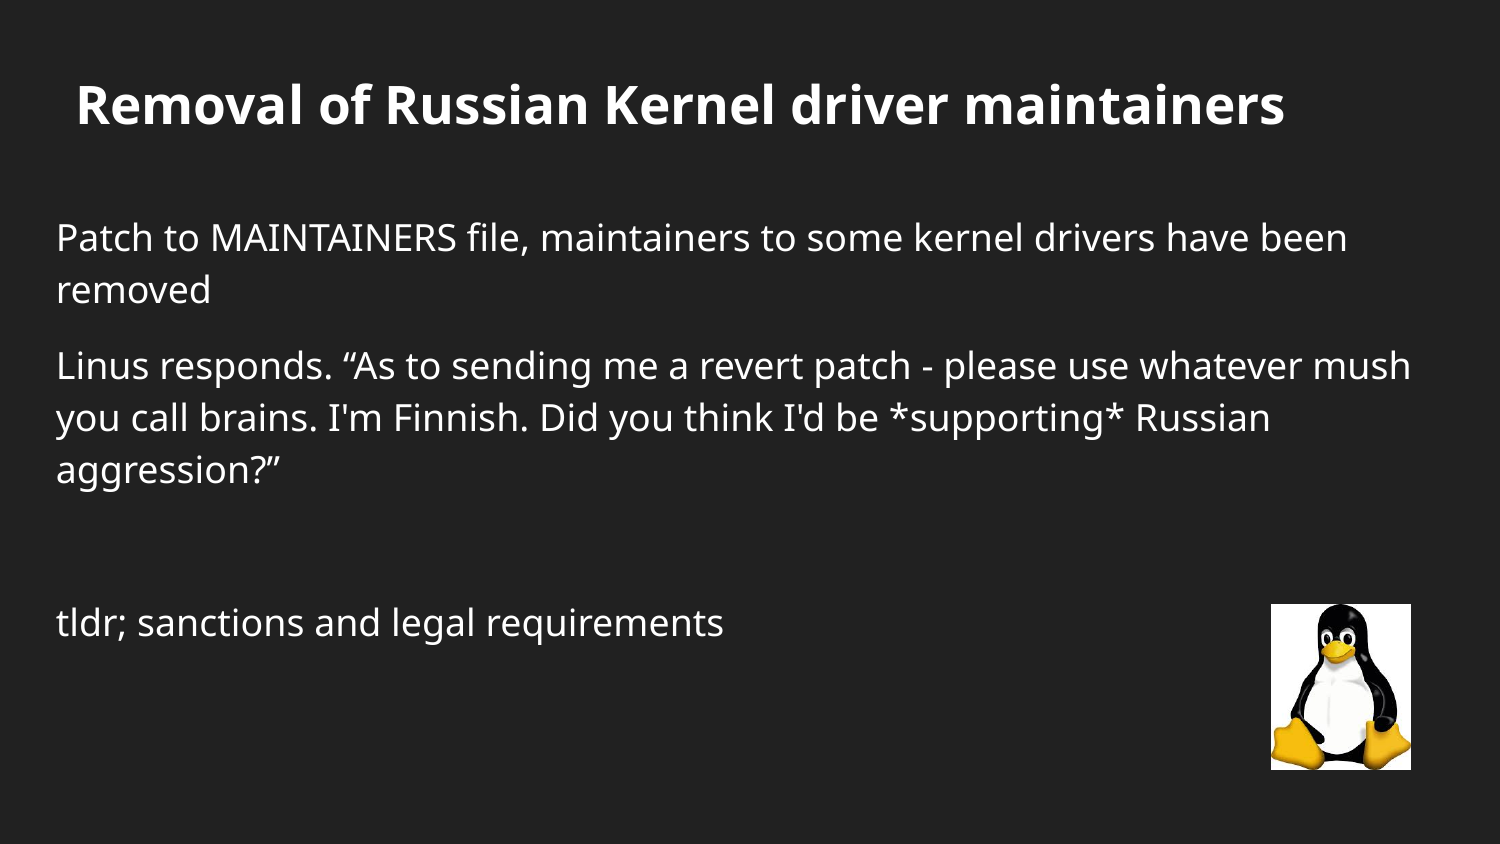

# Removal of Russian Kernel driver maintainers
Patch to MAINTAINERS file, maintainers to some kernel drivers have been removed
Linus responds. “As to sending me a revert patch - please use whatever mush you call brains. I'm Finnish. Did you think I'd be *supporting* Russian aggression?”
tldr; sanctions and legal requirements